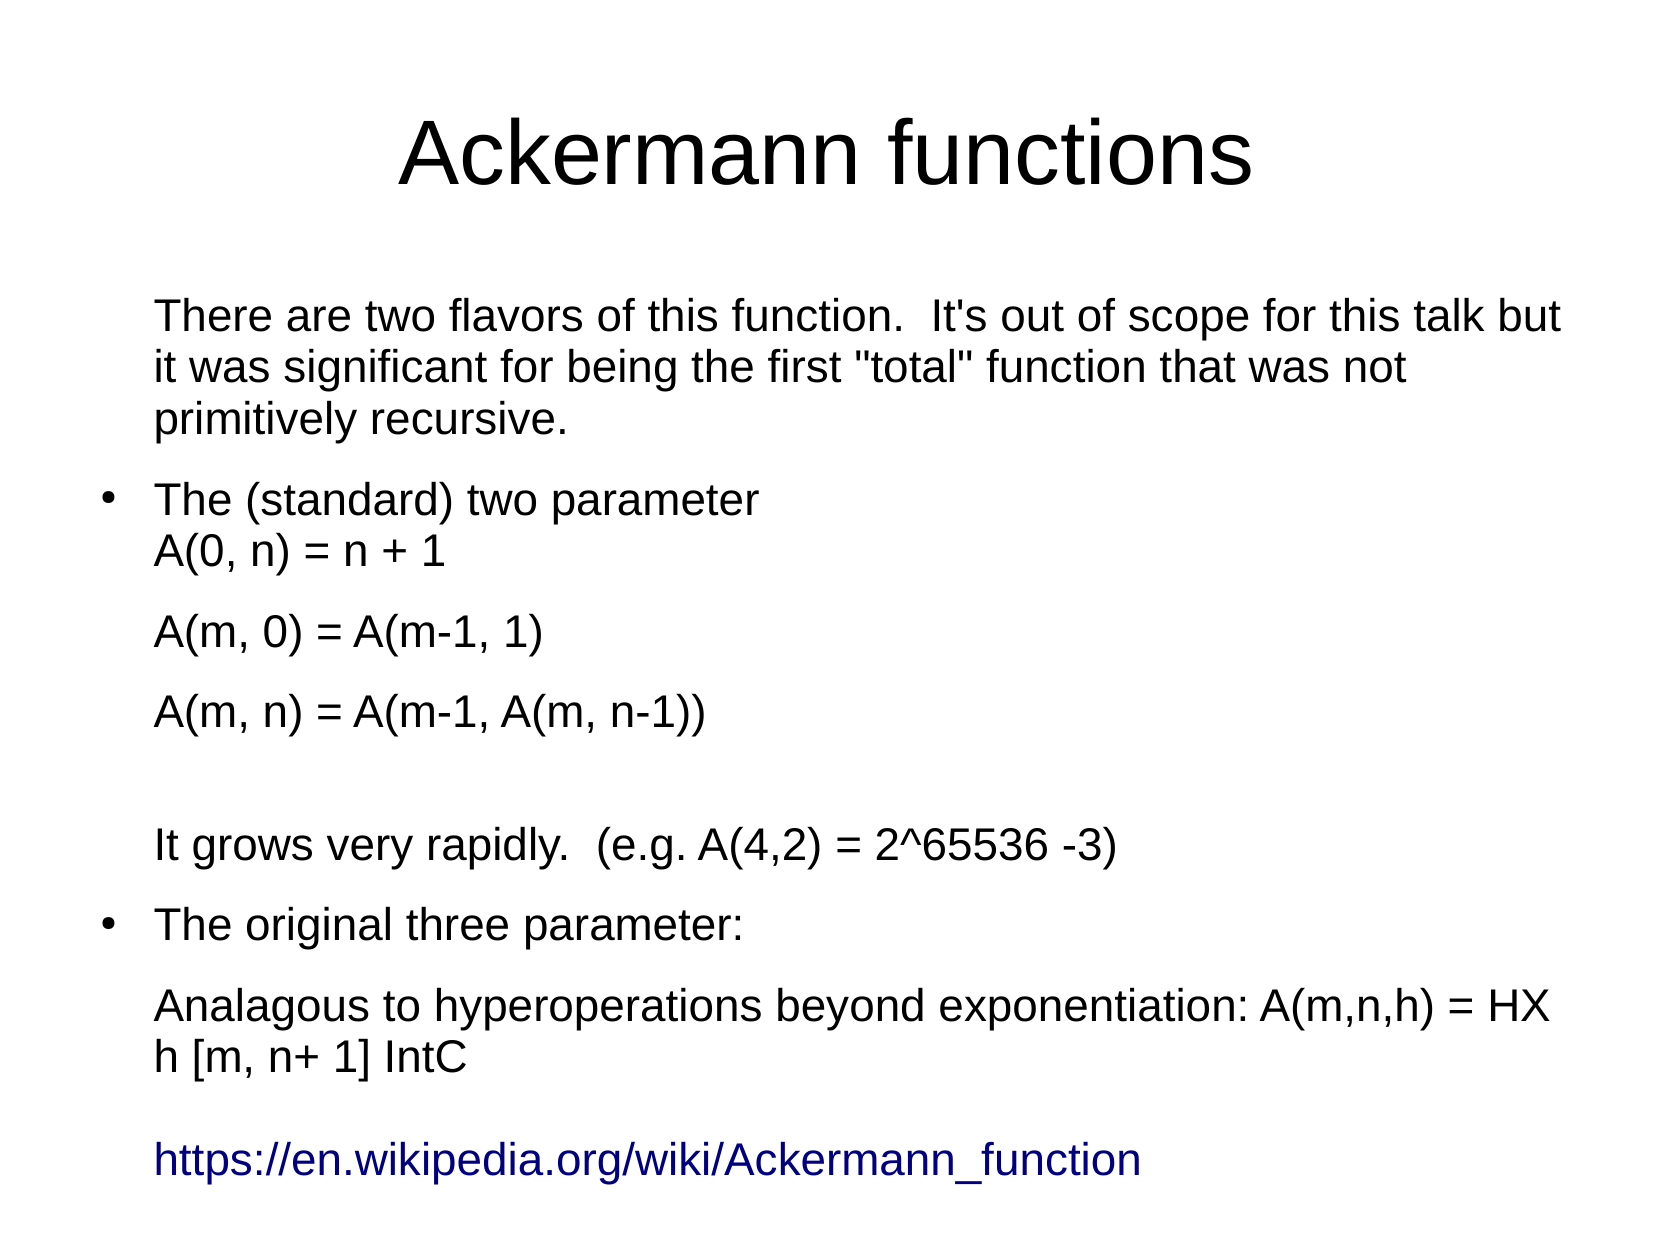

# Ackermann functions
There are two flavors of this function. It's out of scope for this talk but it was significant for being the first "total" function that was not primitively recursive.
The (standard) two parameter
A(0, n) = n + 1
A(m, 0) = A(m-1, 1)
A(m, n) = A(m-1, A(m, n-1))
It grows very rapidly. (e.g. A(4,2) = 2^65536 -3)
The original three parameter:
Analagous to hyperoperations beyond exponentiation: A(m,n,h) = HX h [m, n+ 1] IntC
https://en.wikipedia.org/wiki/Ackermann_function